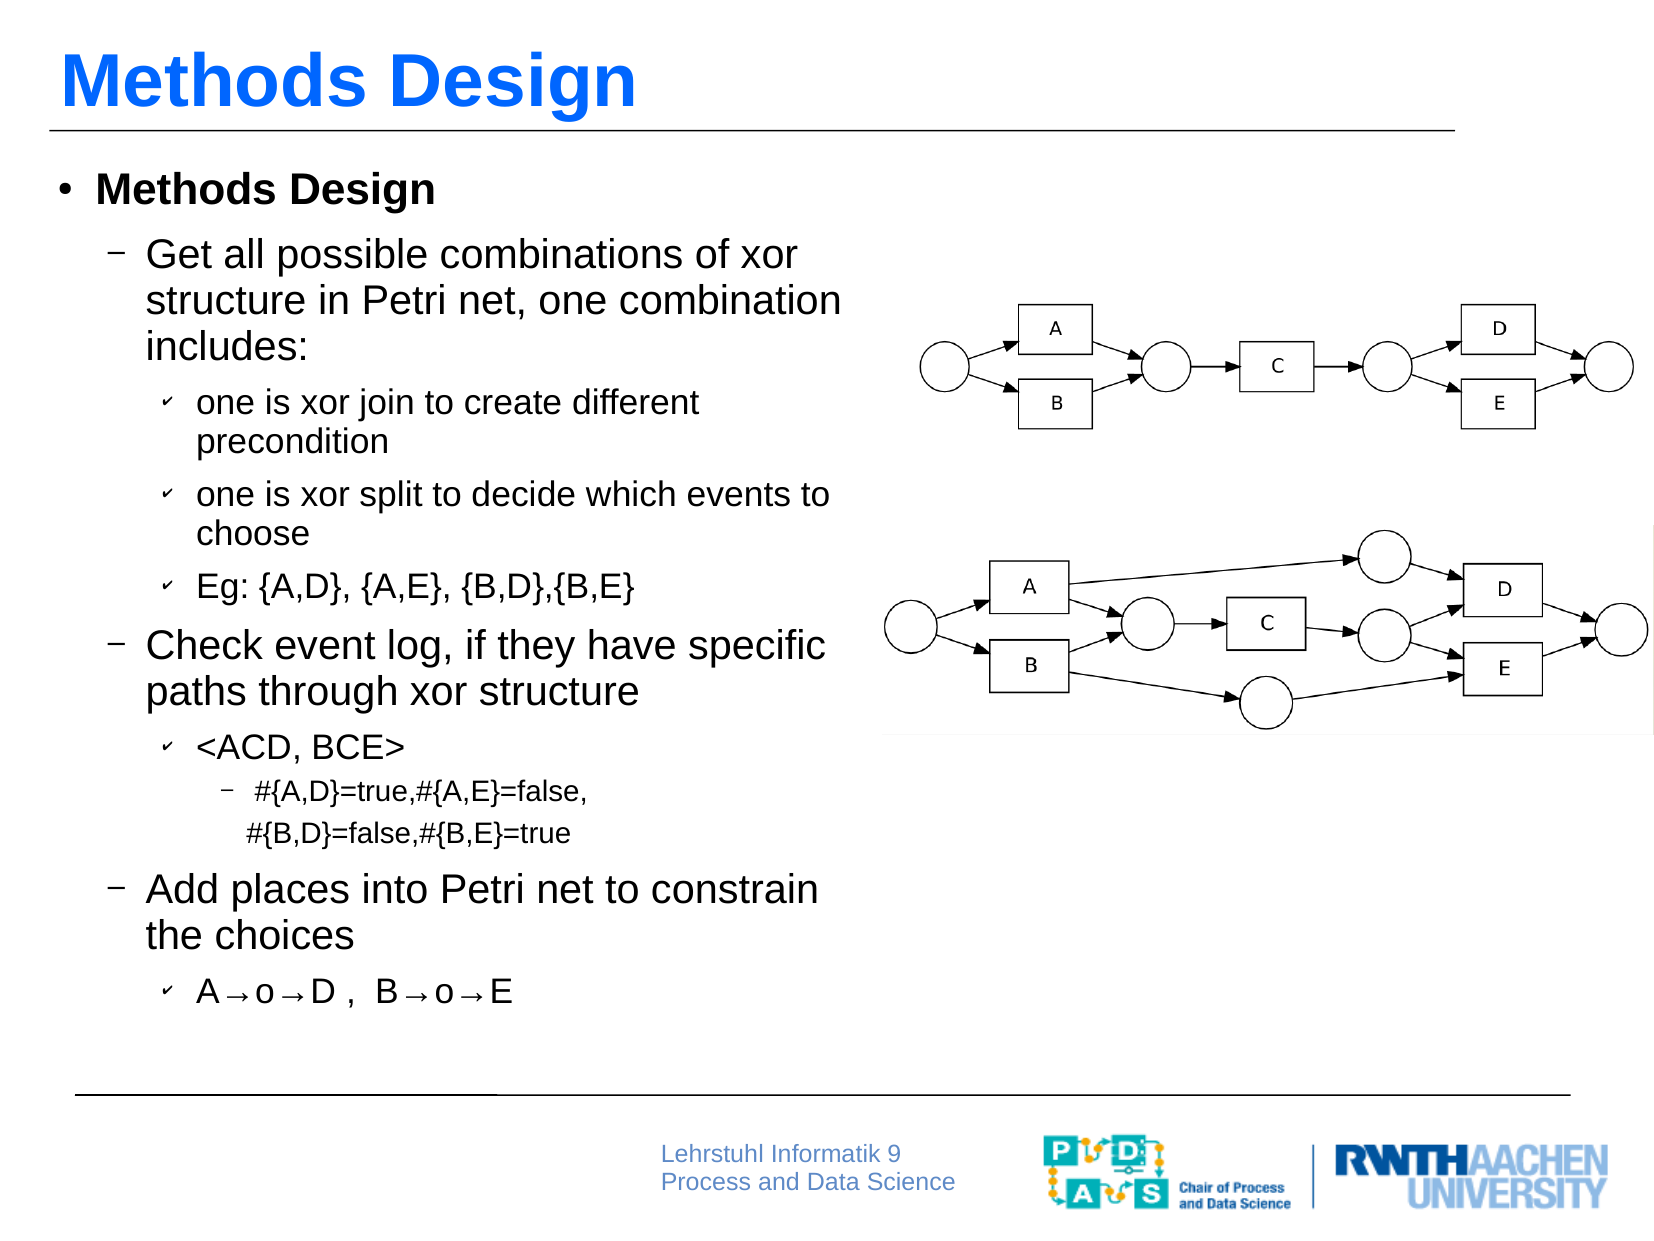

# Methods Design
Methods Design
Get all possible combinations of xor structure in Petri net, one combination includes:
one is xor join to create different precondition
one is xor split to decide which events to choose
Eg: {A,D}, {A,E}, {B,D},{B,E}
Check event log, if they have specific paths through xor structure
<ACD, BCE>
 #{A,D}=true,#{A,E}=false,
#{B,D}=false,#{B,E}=true
Add places into Petri net to constrain the choices
A→o→D , B→o→E